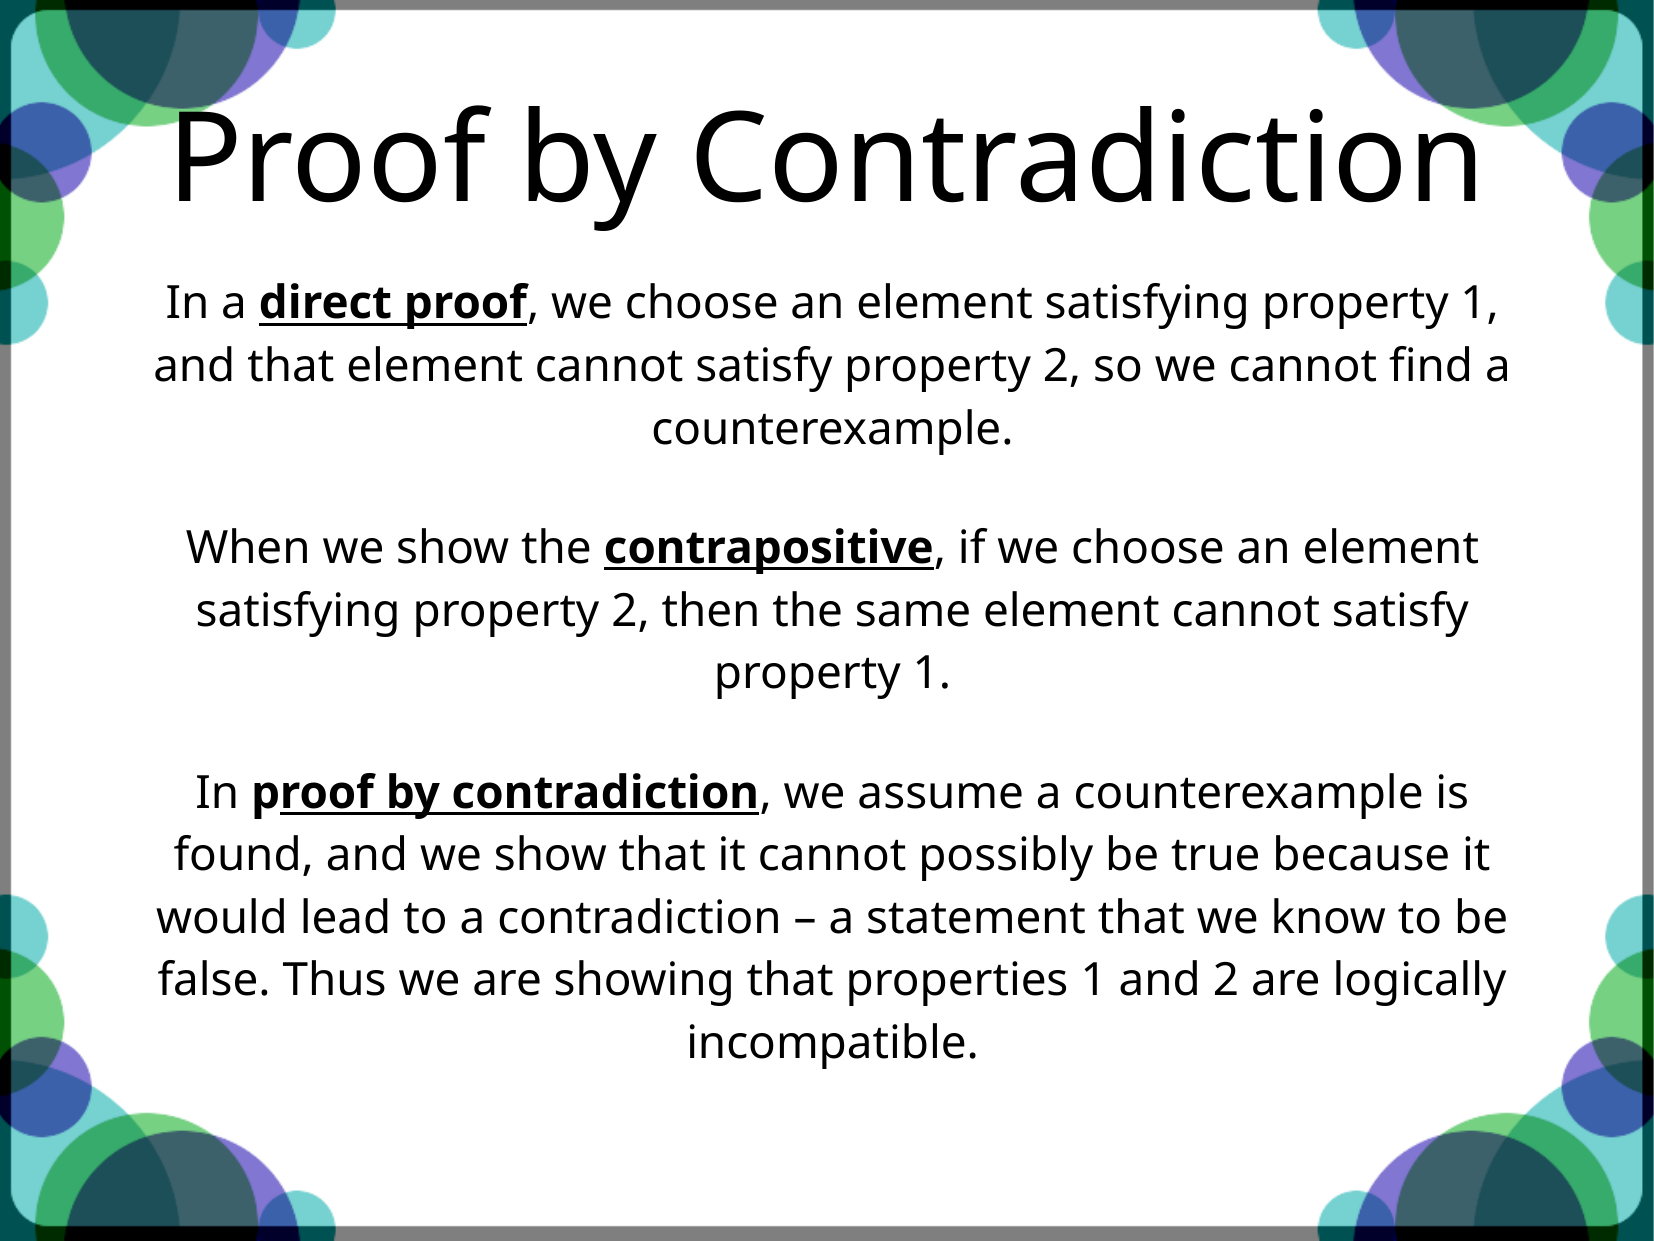

# Proof by Contradiction
In a direct proof, we choose an element satisfying property 1, and that element cannot satisfy property 2, so we cannot find a counterexample.
When we show the contrapositive, if we choose an element satisfying property 2, then the same element cannot satisfy property 1.
In proof by contradiction, we assume a counterexample is found, and we show that it cannot possibly be true because it would lead to a contradiction – a statement that we know to be false. Thus we are showing that properties 1 and 2 are logically incompatible.